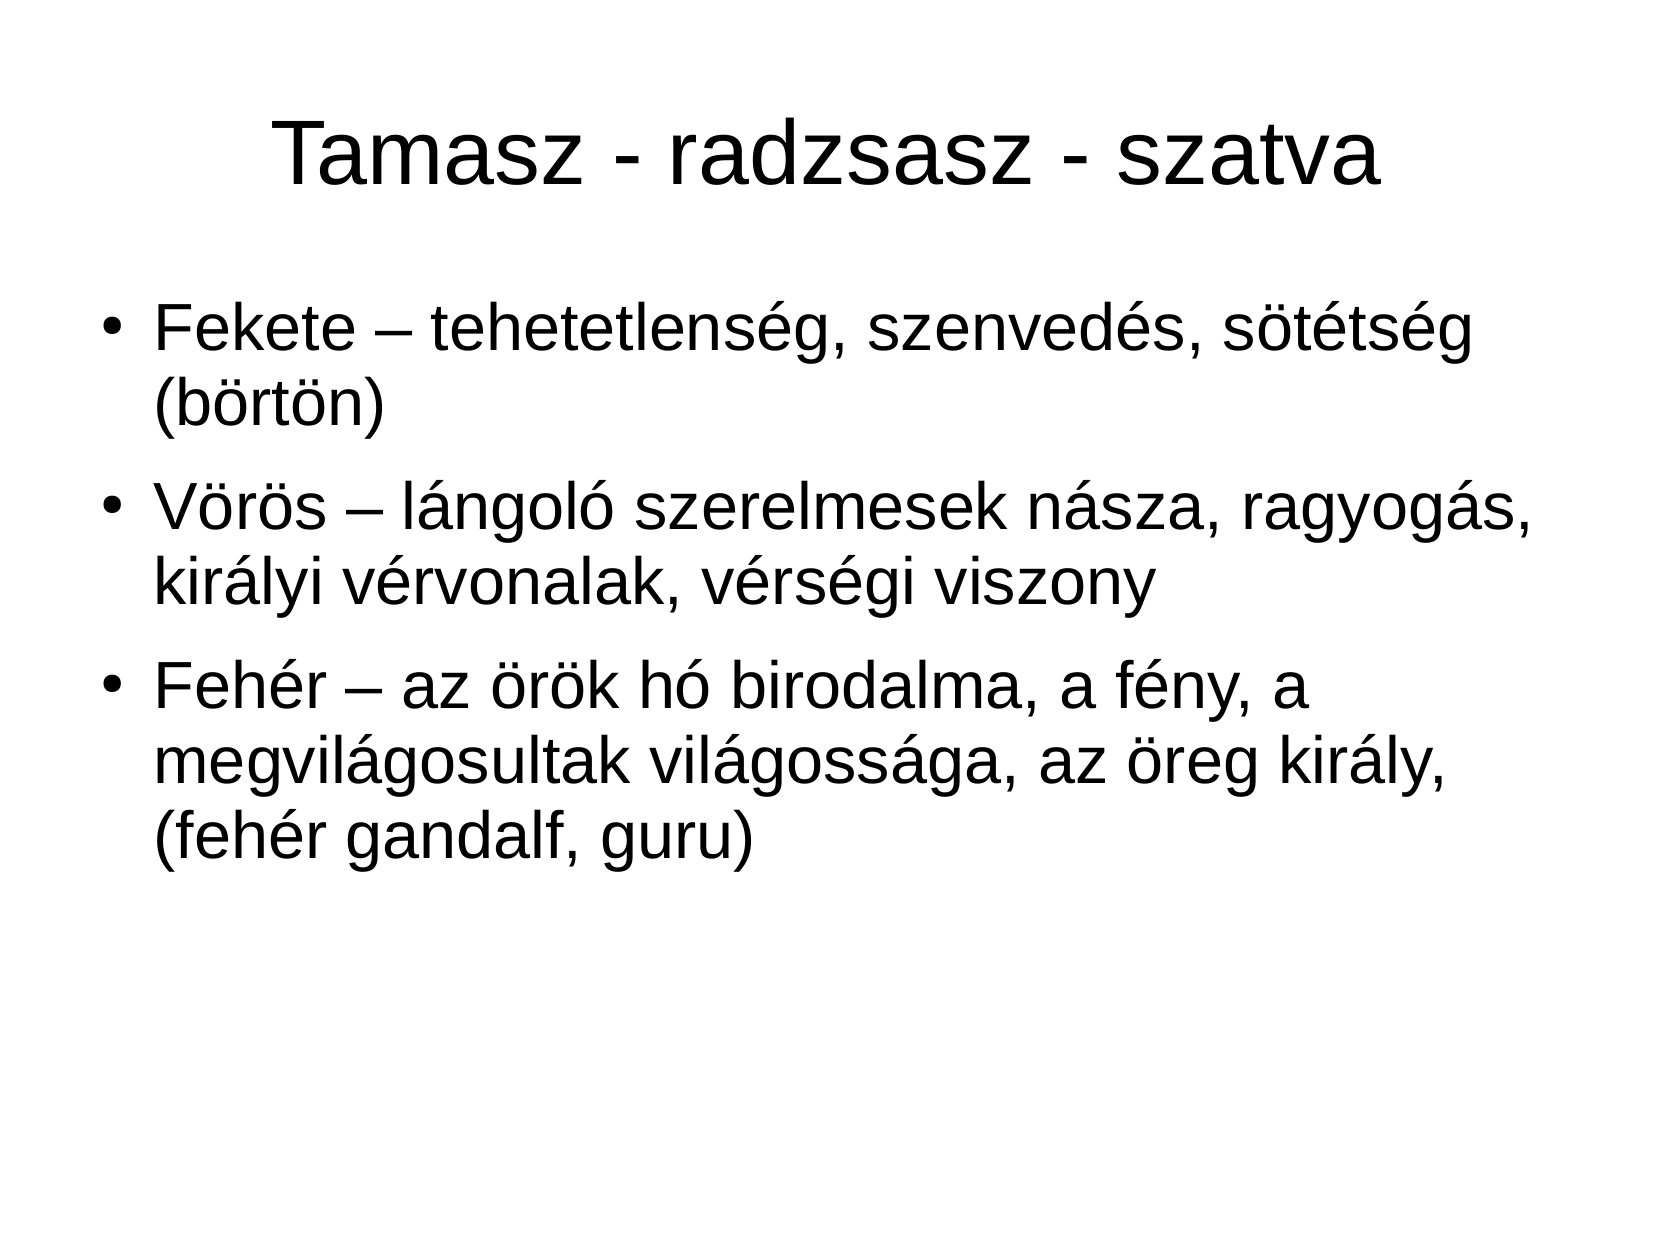

# Tamasz - radzsasz - szatva
Fekete – tehetetlenség, szenvedés, sötétség (börtön)
Vörös – lángoló szerelmesek násza, ragyogás, királyi vérvonalak, vérségi viszony
Fehér – az örök hó birodalma, a fény, a megvilágosultak világossága, az öreg király, (fehér gandalf, guru)